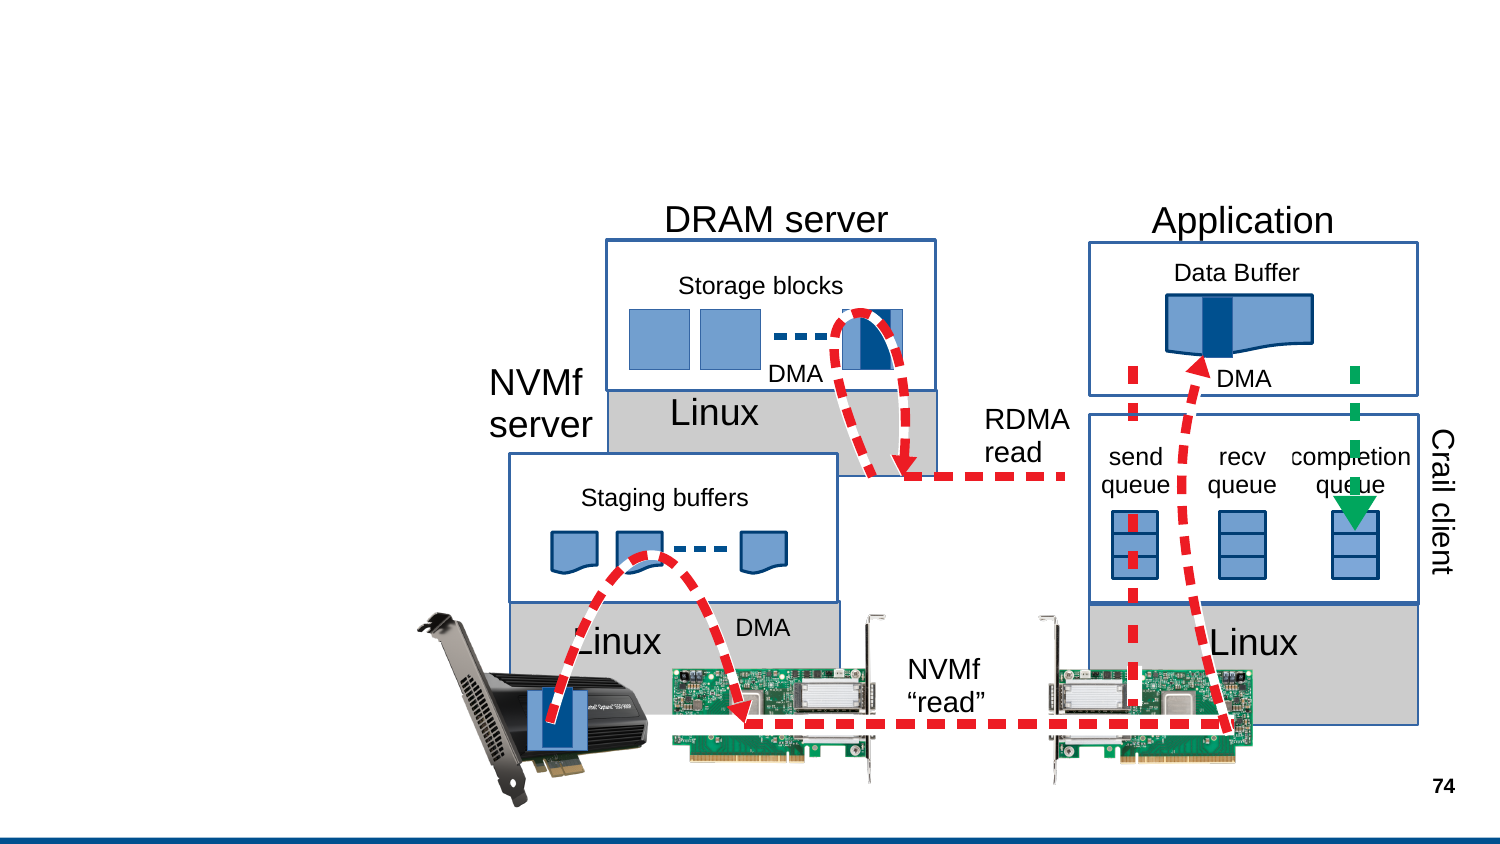

#
DRAM server
 Application
Data Buffer
 Storage blocks
DMA
NVMf
server
DMA
Linux
RDMA
read
send
queue
recv
queue
completion
queue
 Staging buffers
Crail client
Linux
Linux
DMA
NVMf
“read”
74